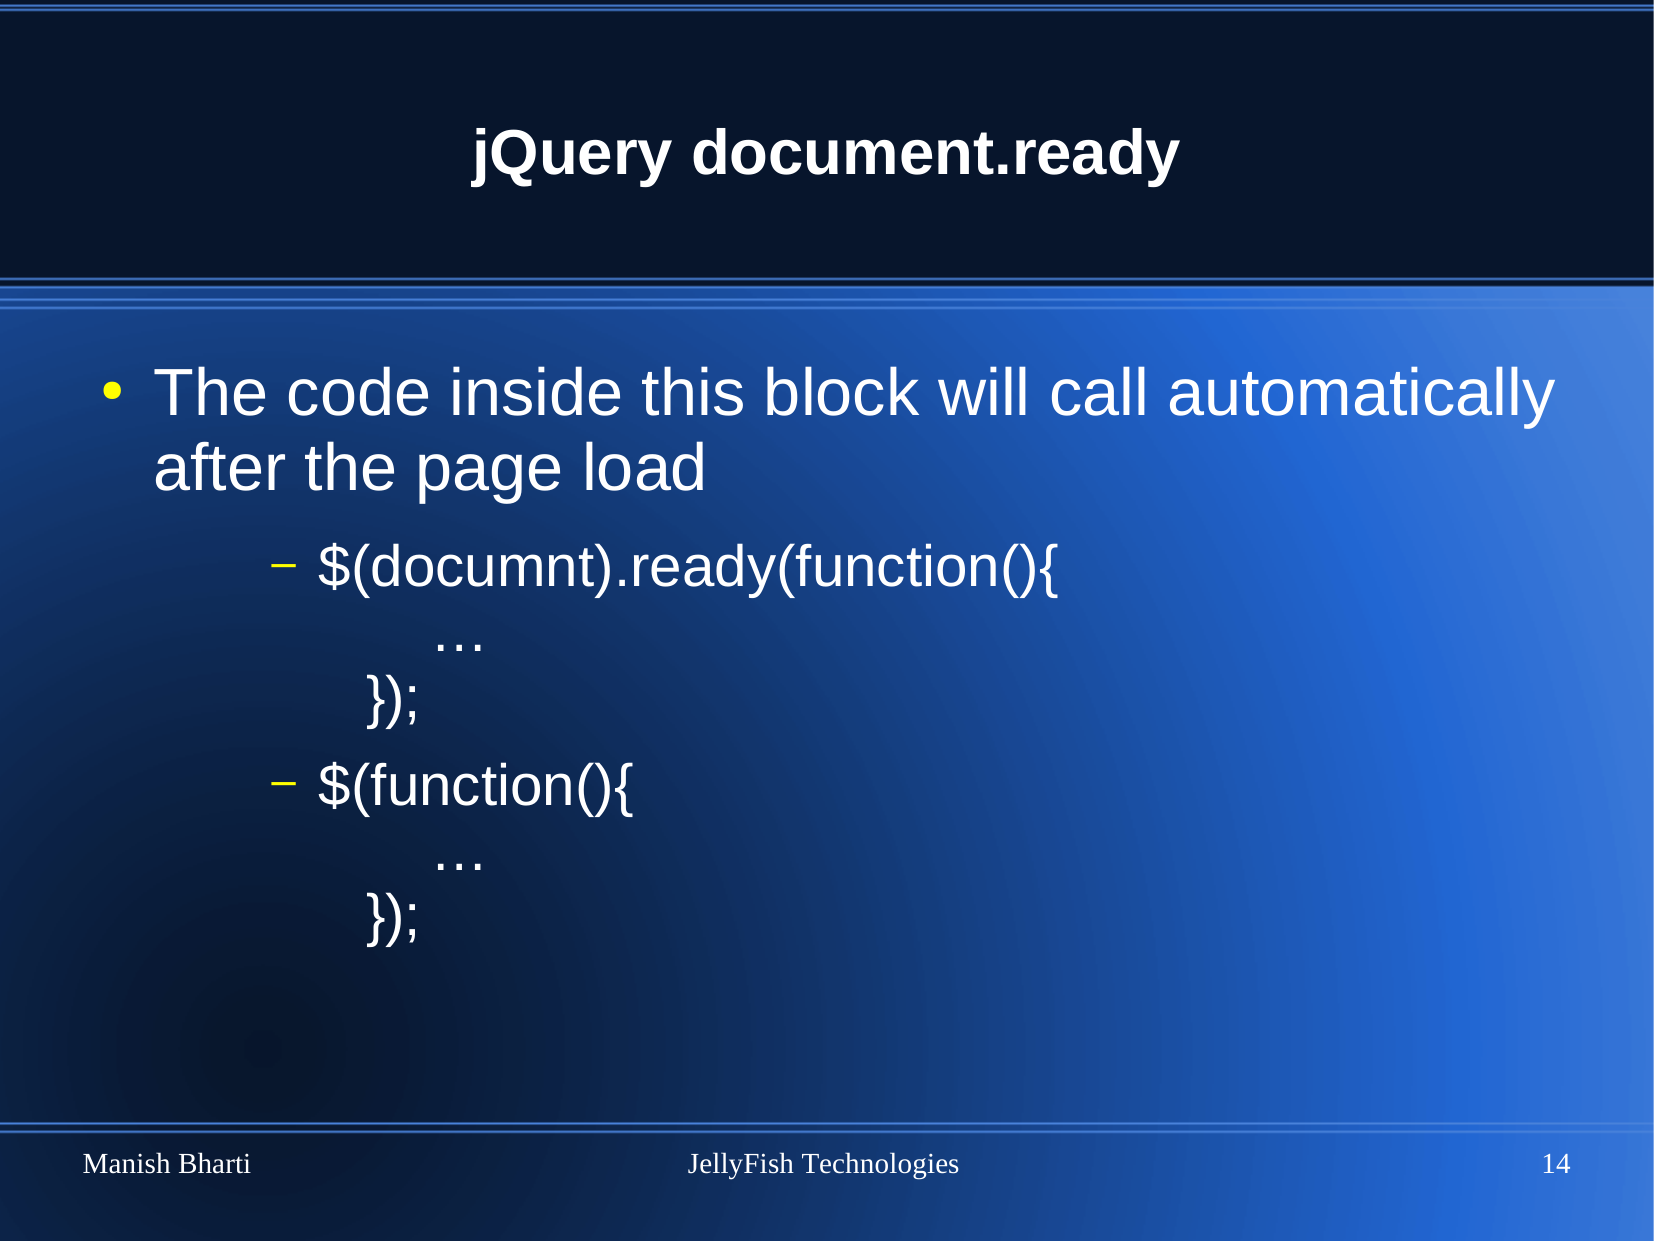

# jQuery document.ready
The code inside this block will call automatically after the page load
$(documnt).ready(function(){
 …
});
$(function(){
 …
});
Manish Bharti
JellyFish Technologies
14